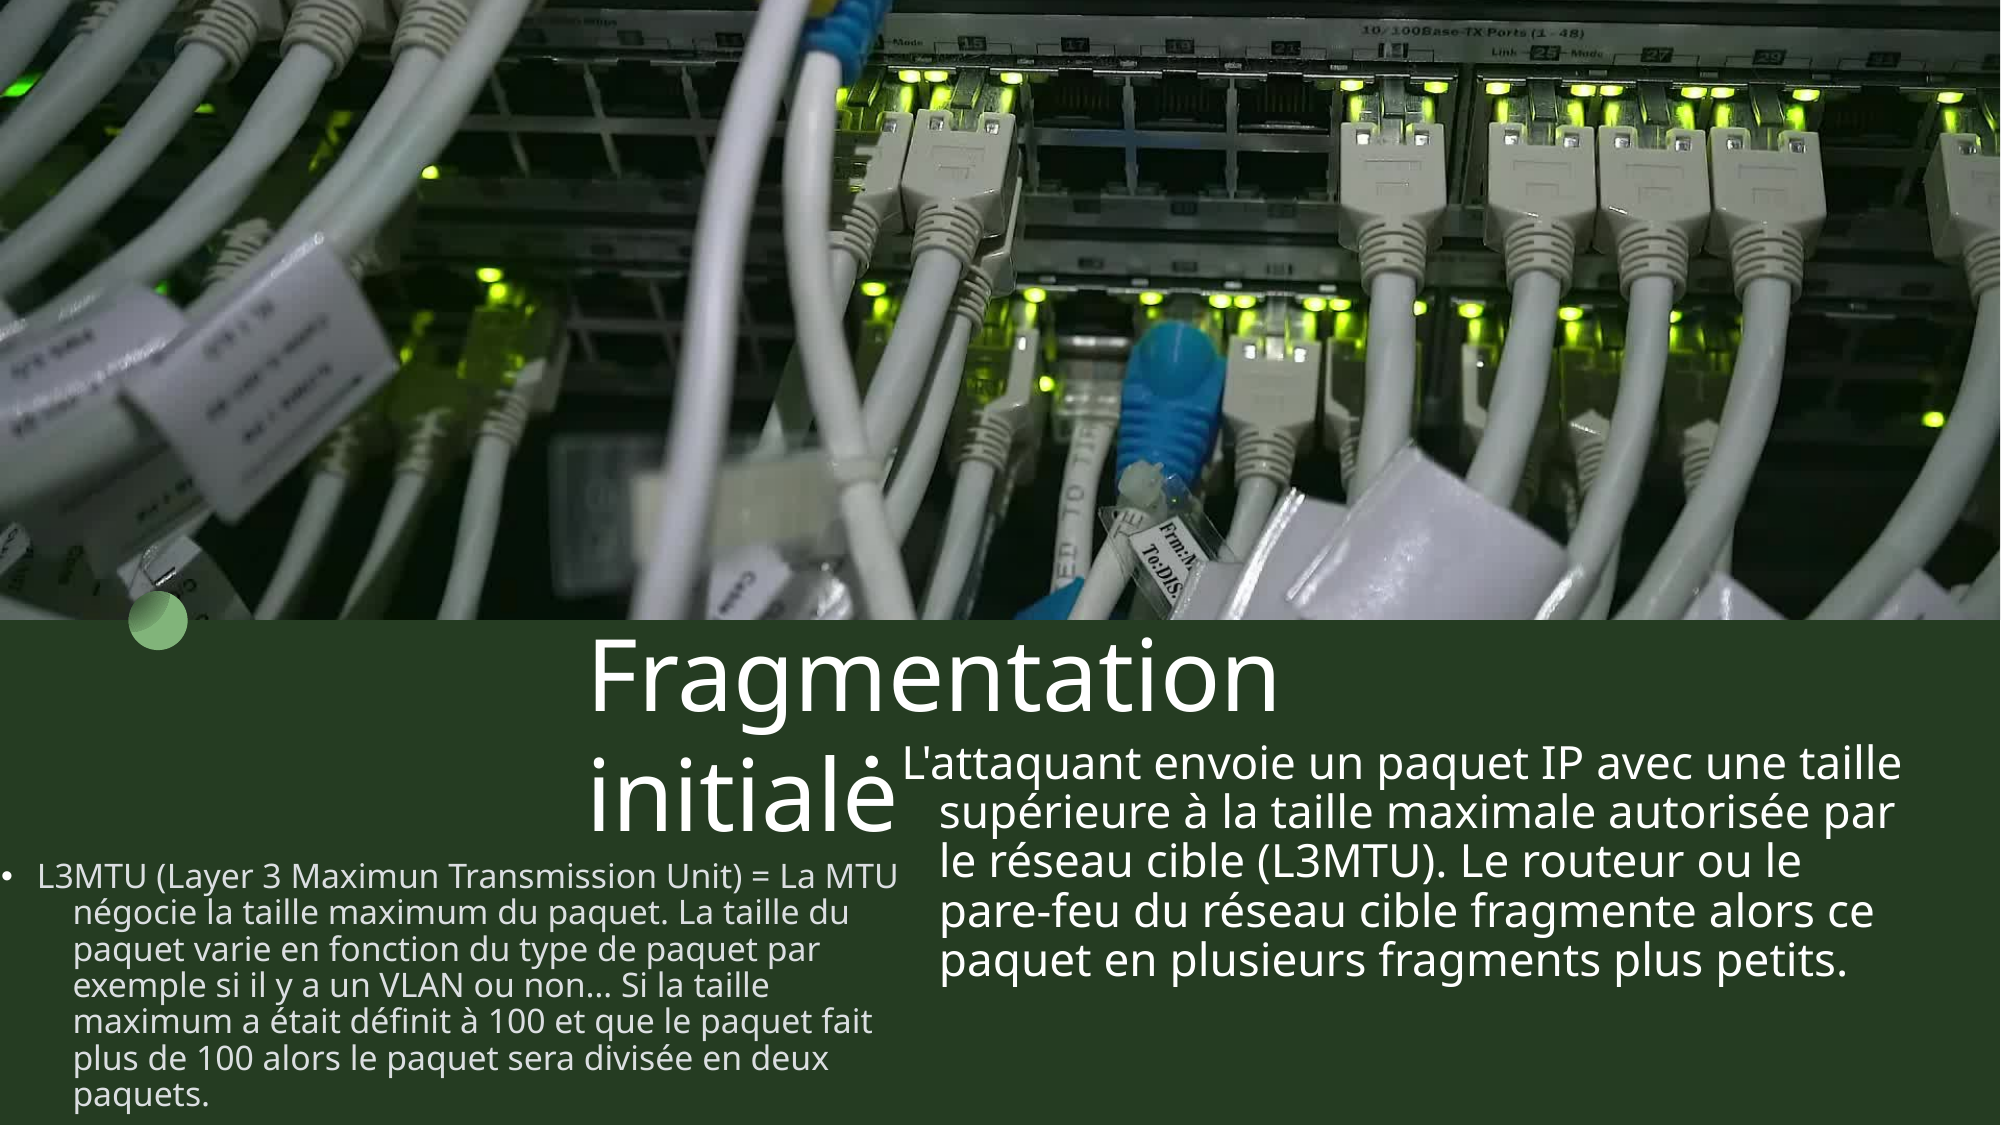

# Fragmentation initiale
L'attaquant envoie un paquet IP avec une taille supérieure à la taille maximale autorisée par le réseau cible (L3MTU). Le routeur ou le pare-feu du réseau cible fragmente alors ce paquet en plusieurs fragments plus petits.
L3MTU (Layer 3 Maximun Transmission Unit) = La MTU négocie la taille maximum du paquet. La taille du paquet varie en fonction du type de paquet par exemple si il y a un VLAN ou non… Si la taille maximum a était définit à 100 et que le paquet fait plus de 100 alors le paquet sera divisée en deux paquets.